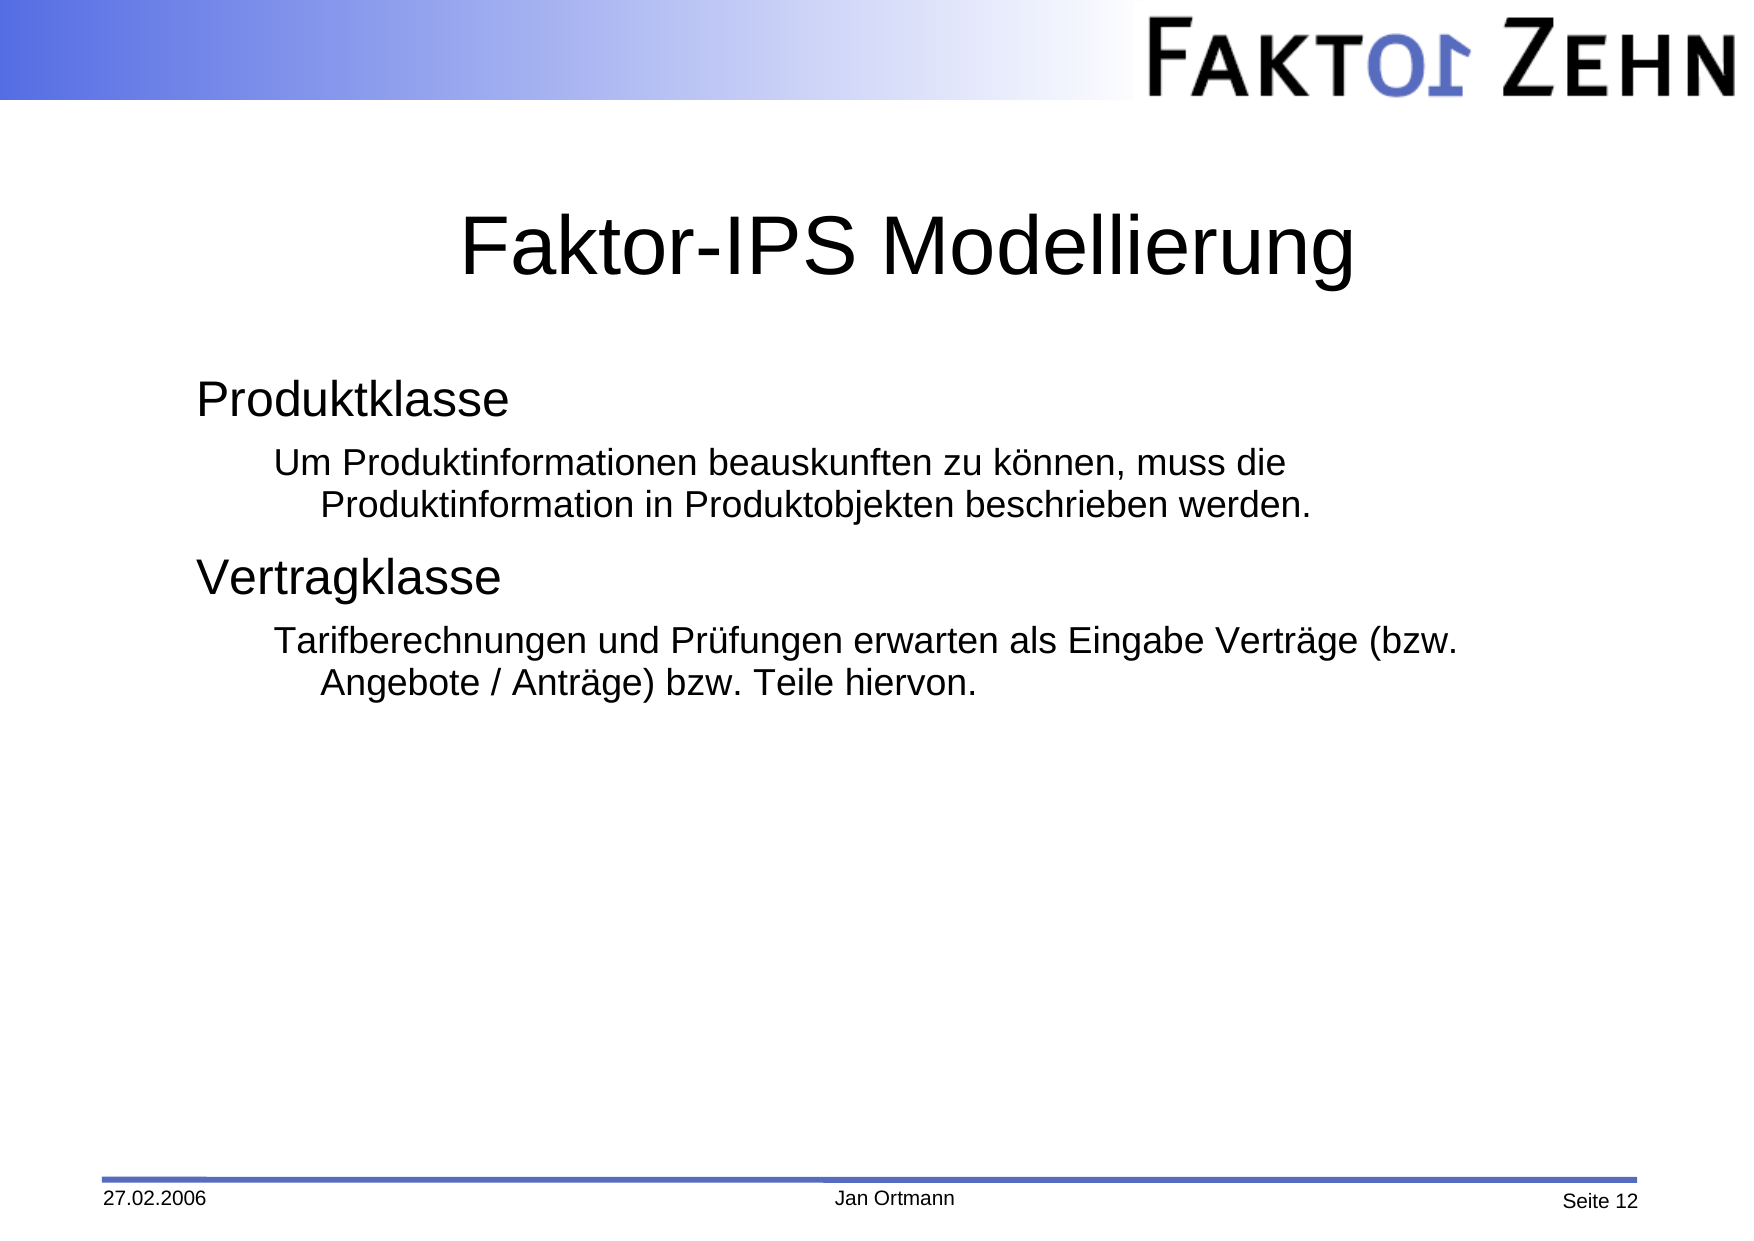

# Faktor-IPS Modellierung
Produktklasse
Um Produktinformationen beauskunften zu können, muss die Produktinformation in Produktobjekten beschrieben werden.
Vertragklasse
Tarifberechnungen und Prüfungen erwarten als Eingabe Verträge (bzw. Angebote / Anträge) bzw. Teile hiervon.